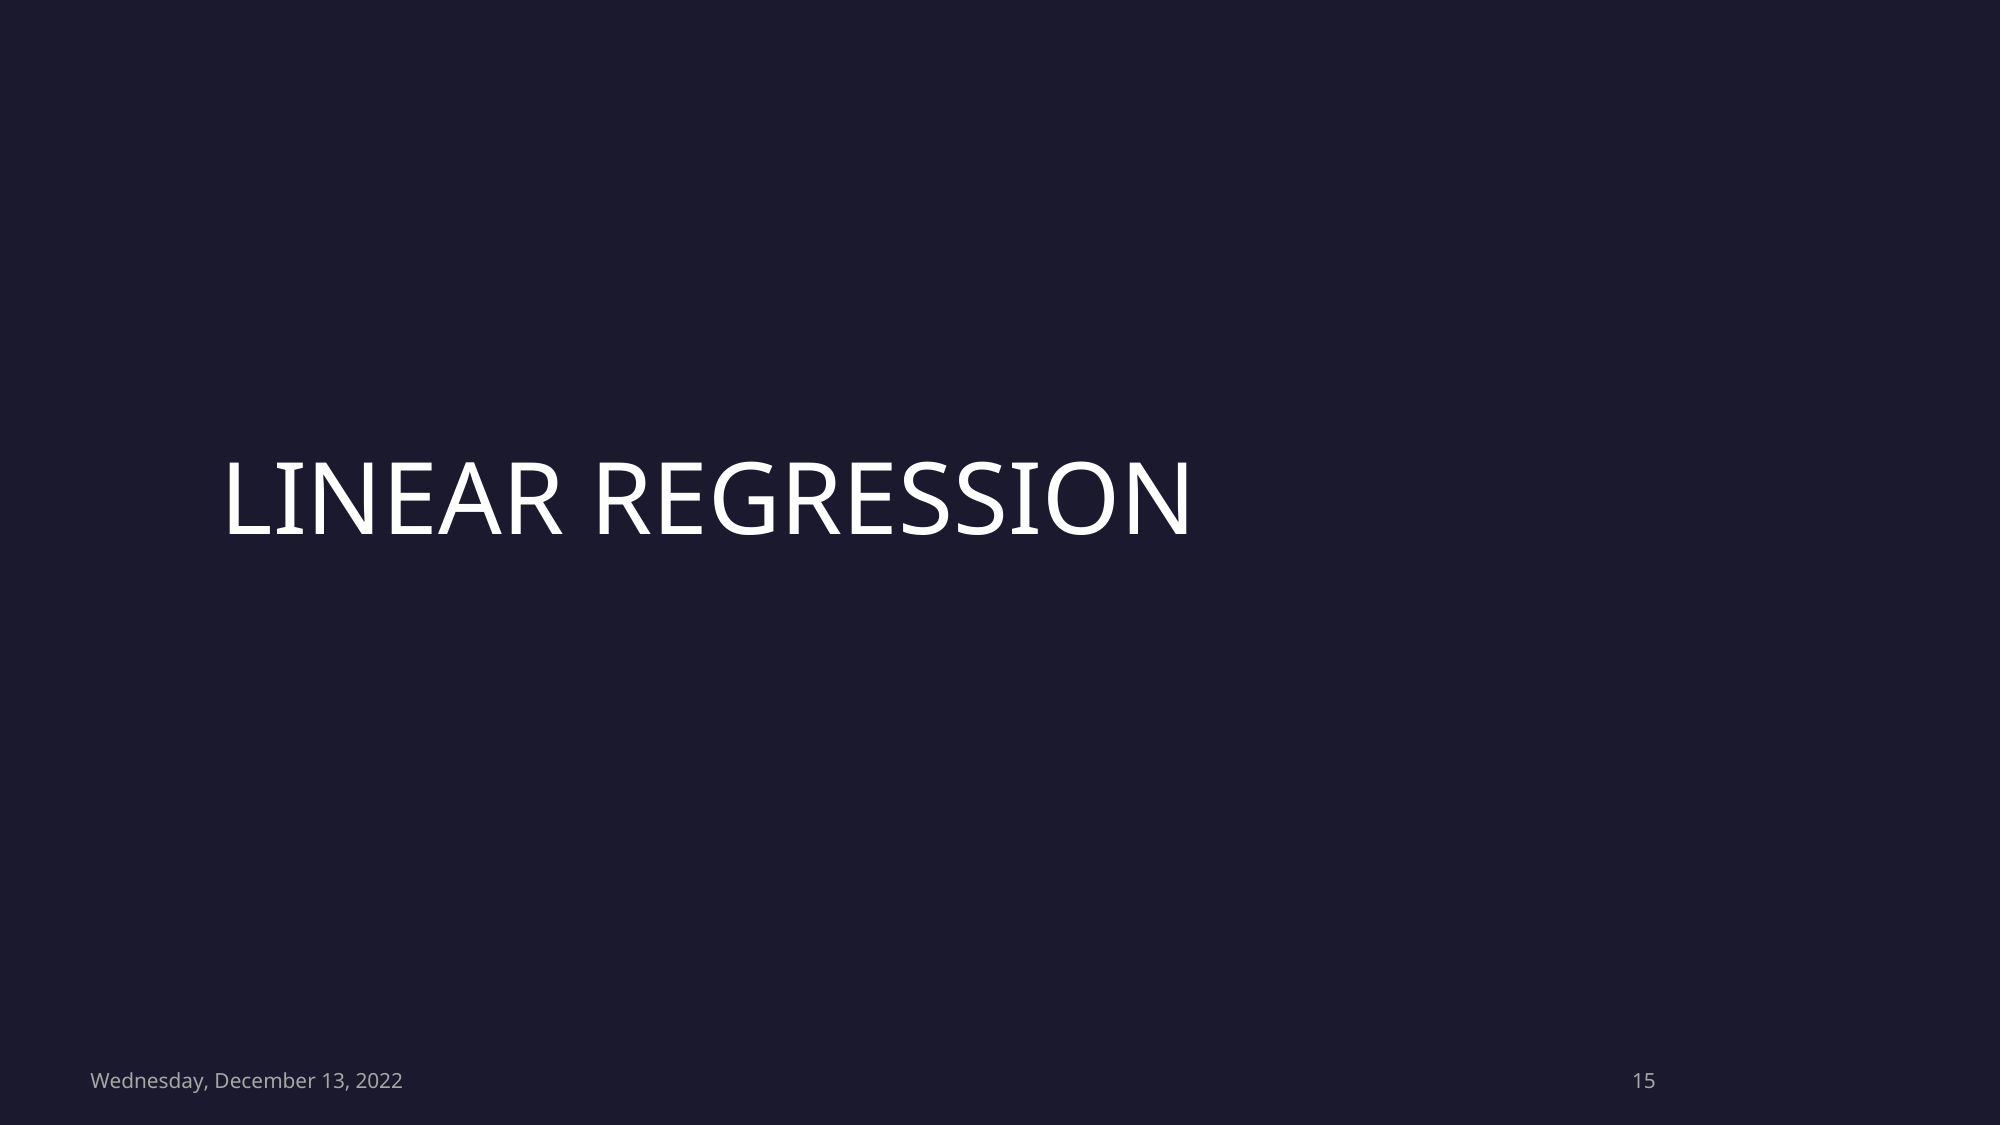

LINEAR REGRESSION
Wednesday, December 13, 2022
14